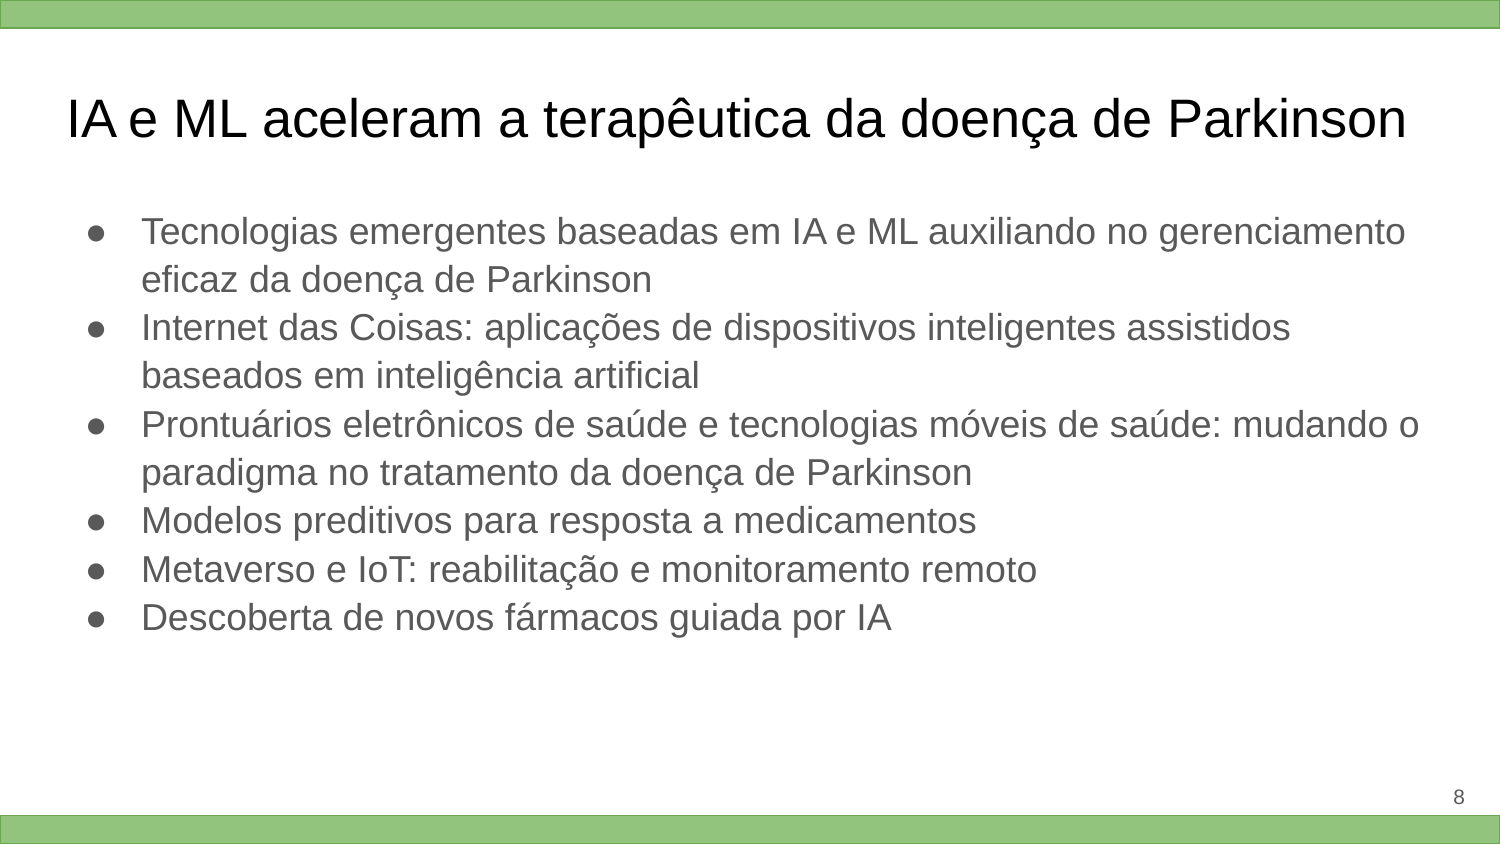

# IA e ML aceleram a terapêutica da doença de Parkinson
Tecnologias emergentes baseadas em IA e ML auxiliando no gerenciamento eficaz da doença de Parkinson
Internet das Coisas: aplicações de dispositivos inteligentes assistidos baseados em inteligência artificial
Prontuários eletrônicos de saúde e tecnologias móveis de saúde: mudando o paradigma no tratamento da doença de Parkinson
Modelos preditivos para resposta a medicamentos
Metaverso e IoT: reabilitação e monitoramento remoto
Descoberta de novos fármacos guiada por IA